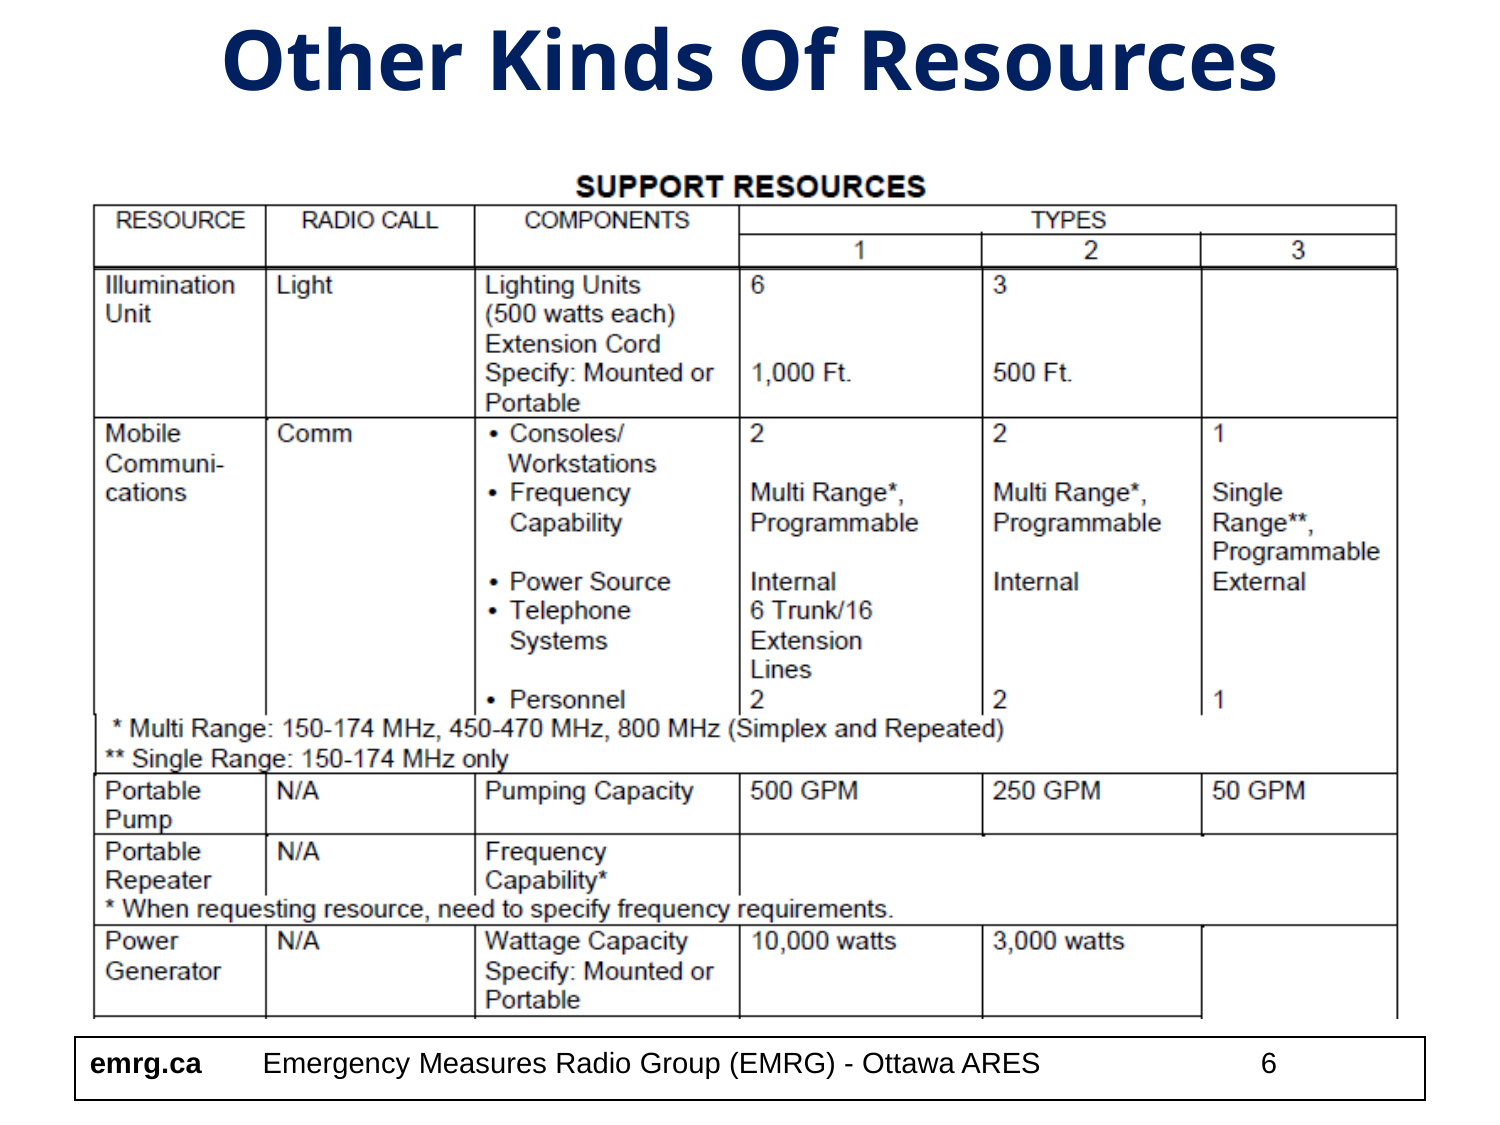

# Other Kinds Of Resources
Emergency Measures Radio Group (EMRG) - Ottawa ARES